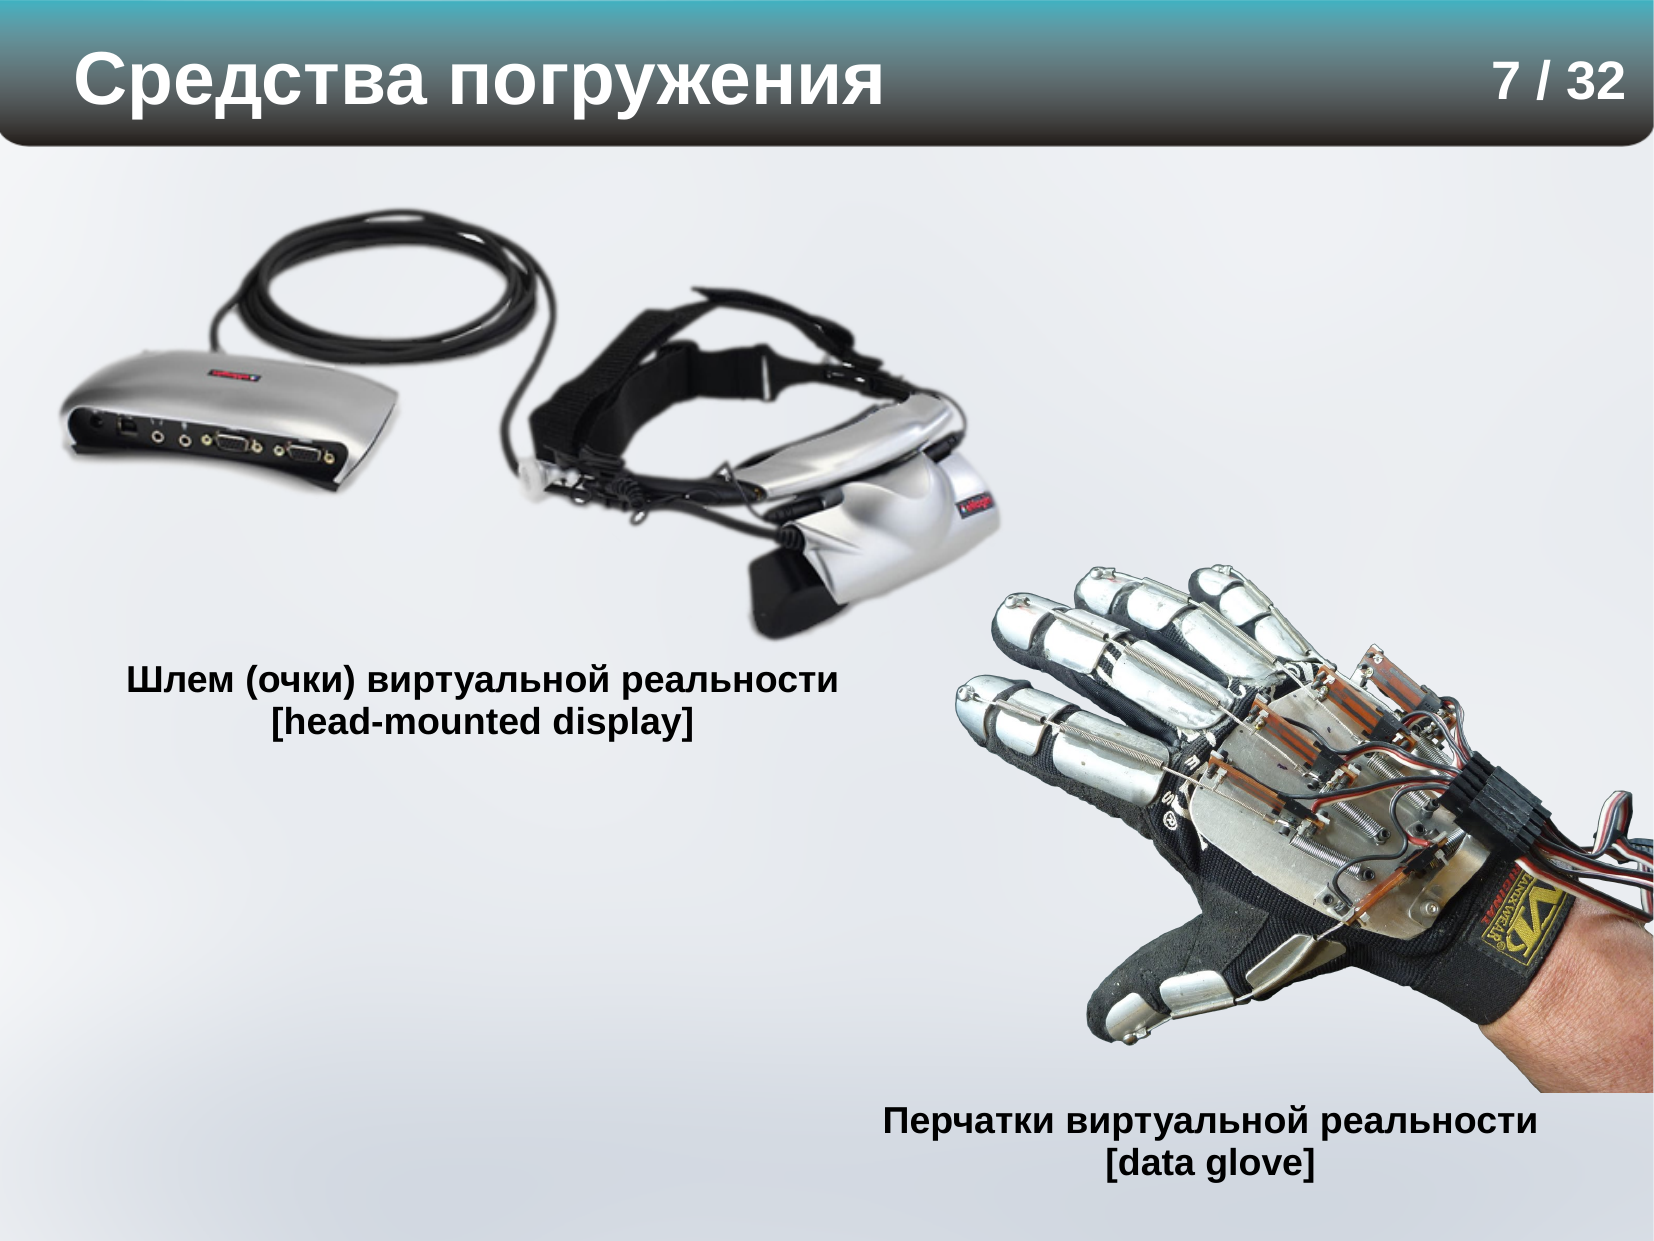

Средства погружения
Шлем (очки) виртуальной реальности
[head-mounted display]
Перчатки виртуальной реальности
[data glove]